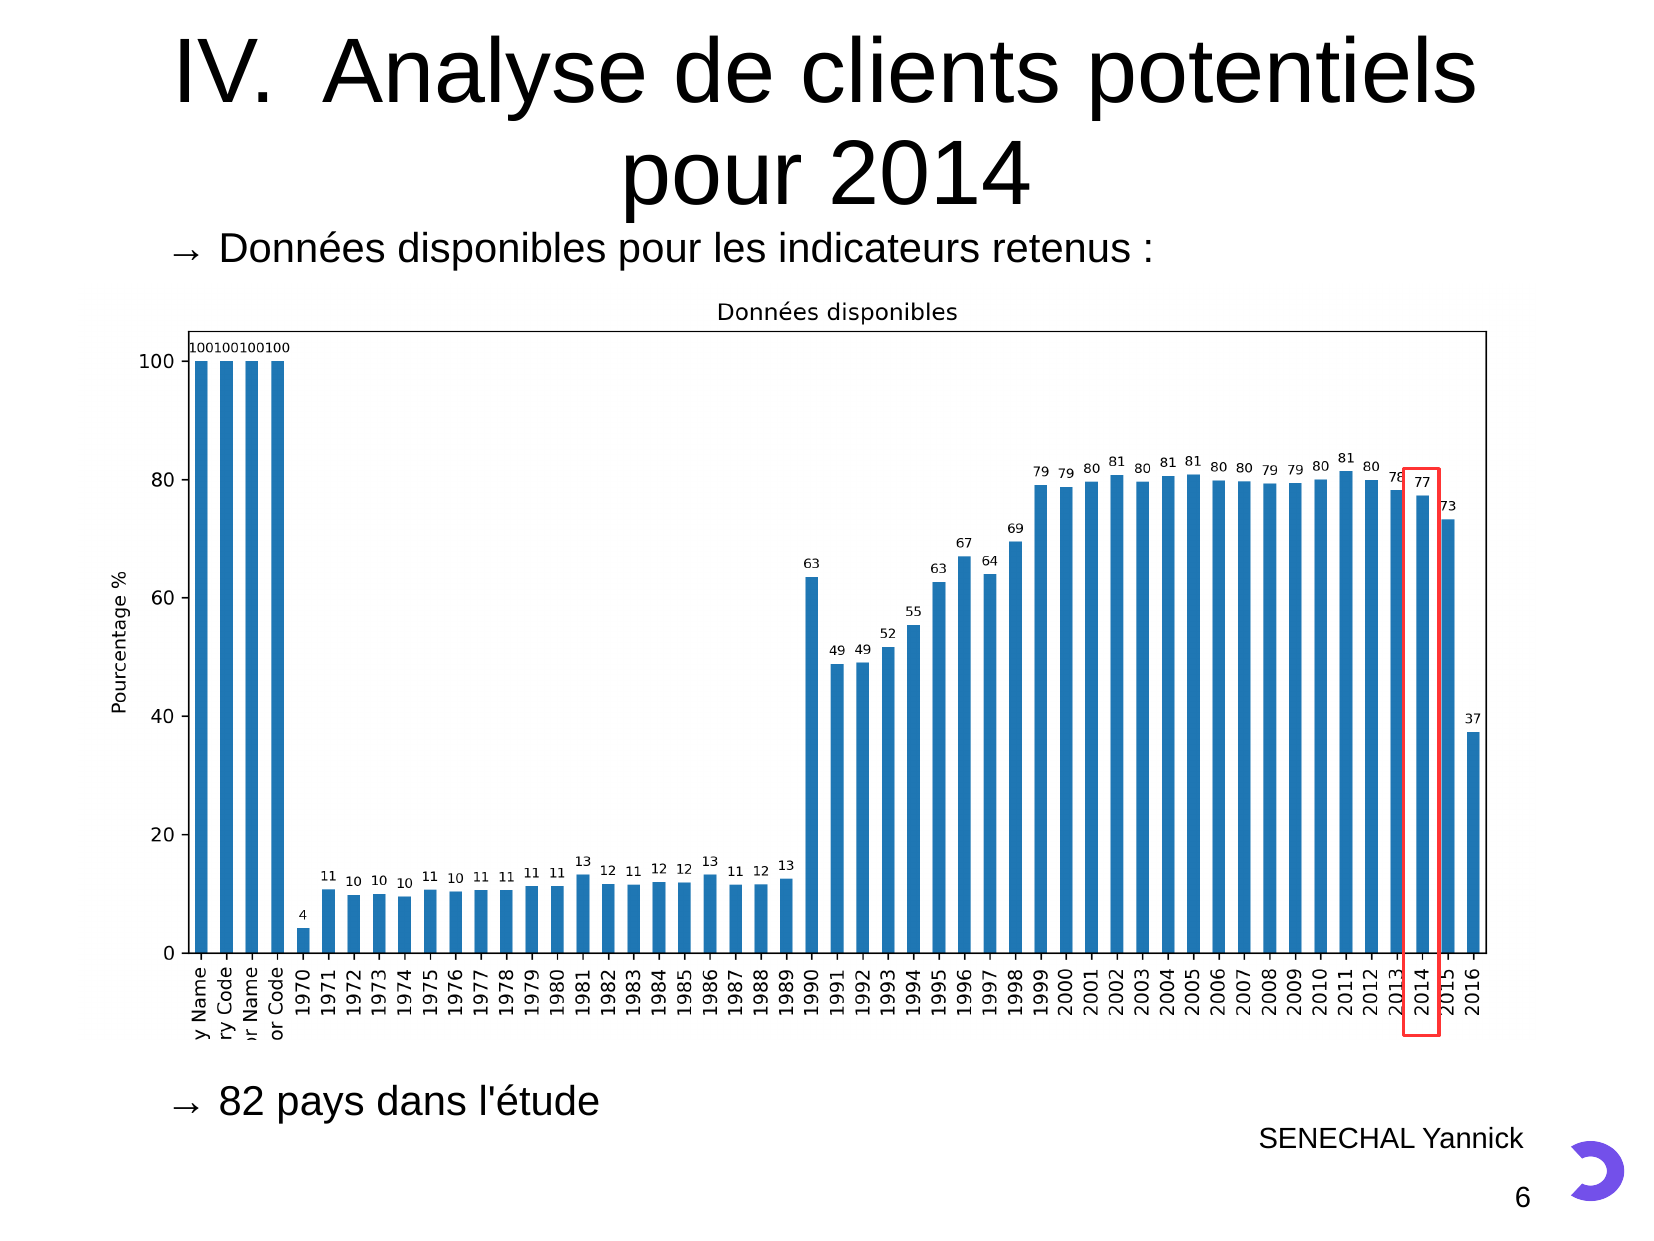

# IV. Analyse de clients potentiels pour 2014
→ Données disponibles pour les indicateurs retenus :
→ 82 pays dans l'étude
SENECHAL Yannick
6